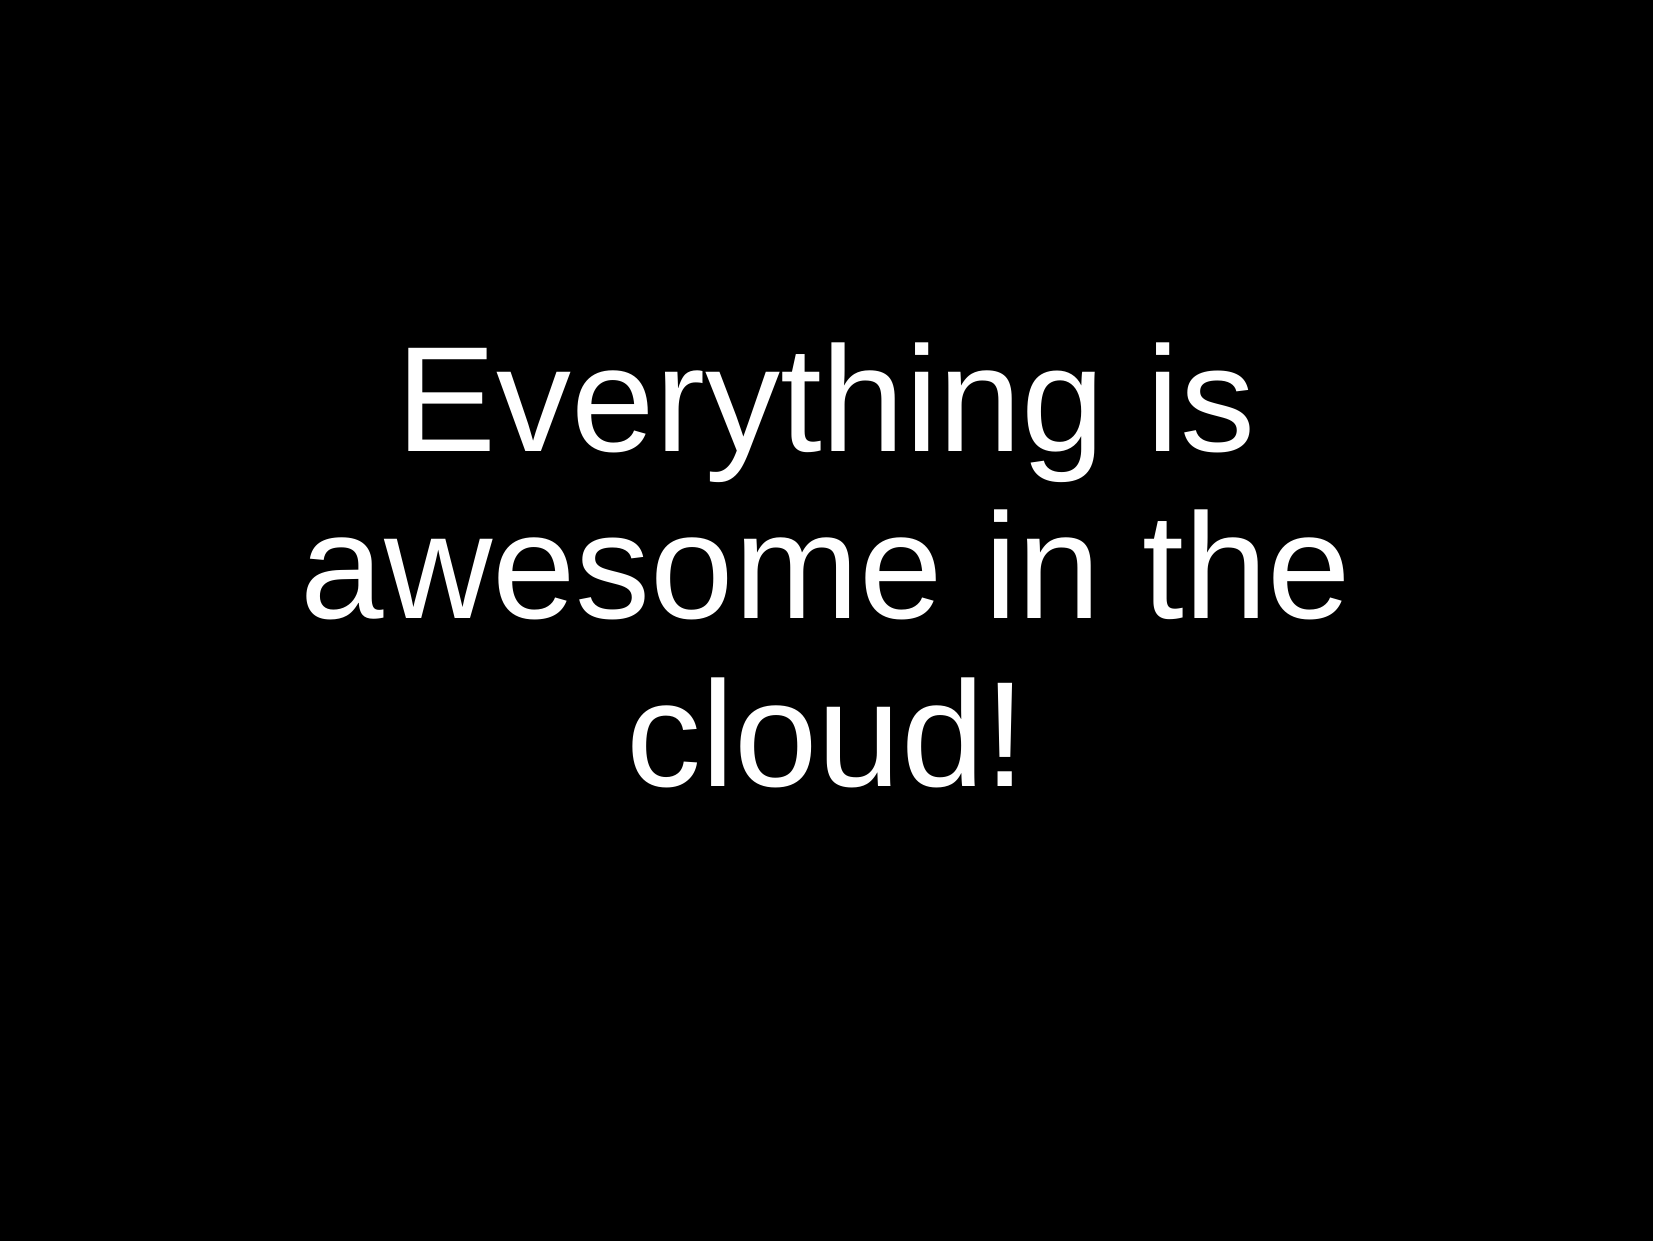

# Everything is awesome in the cloud!